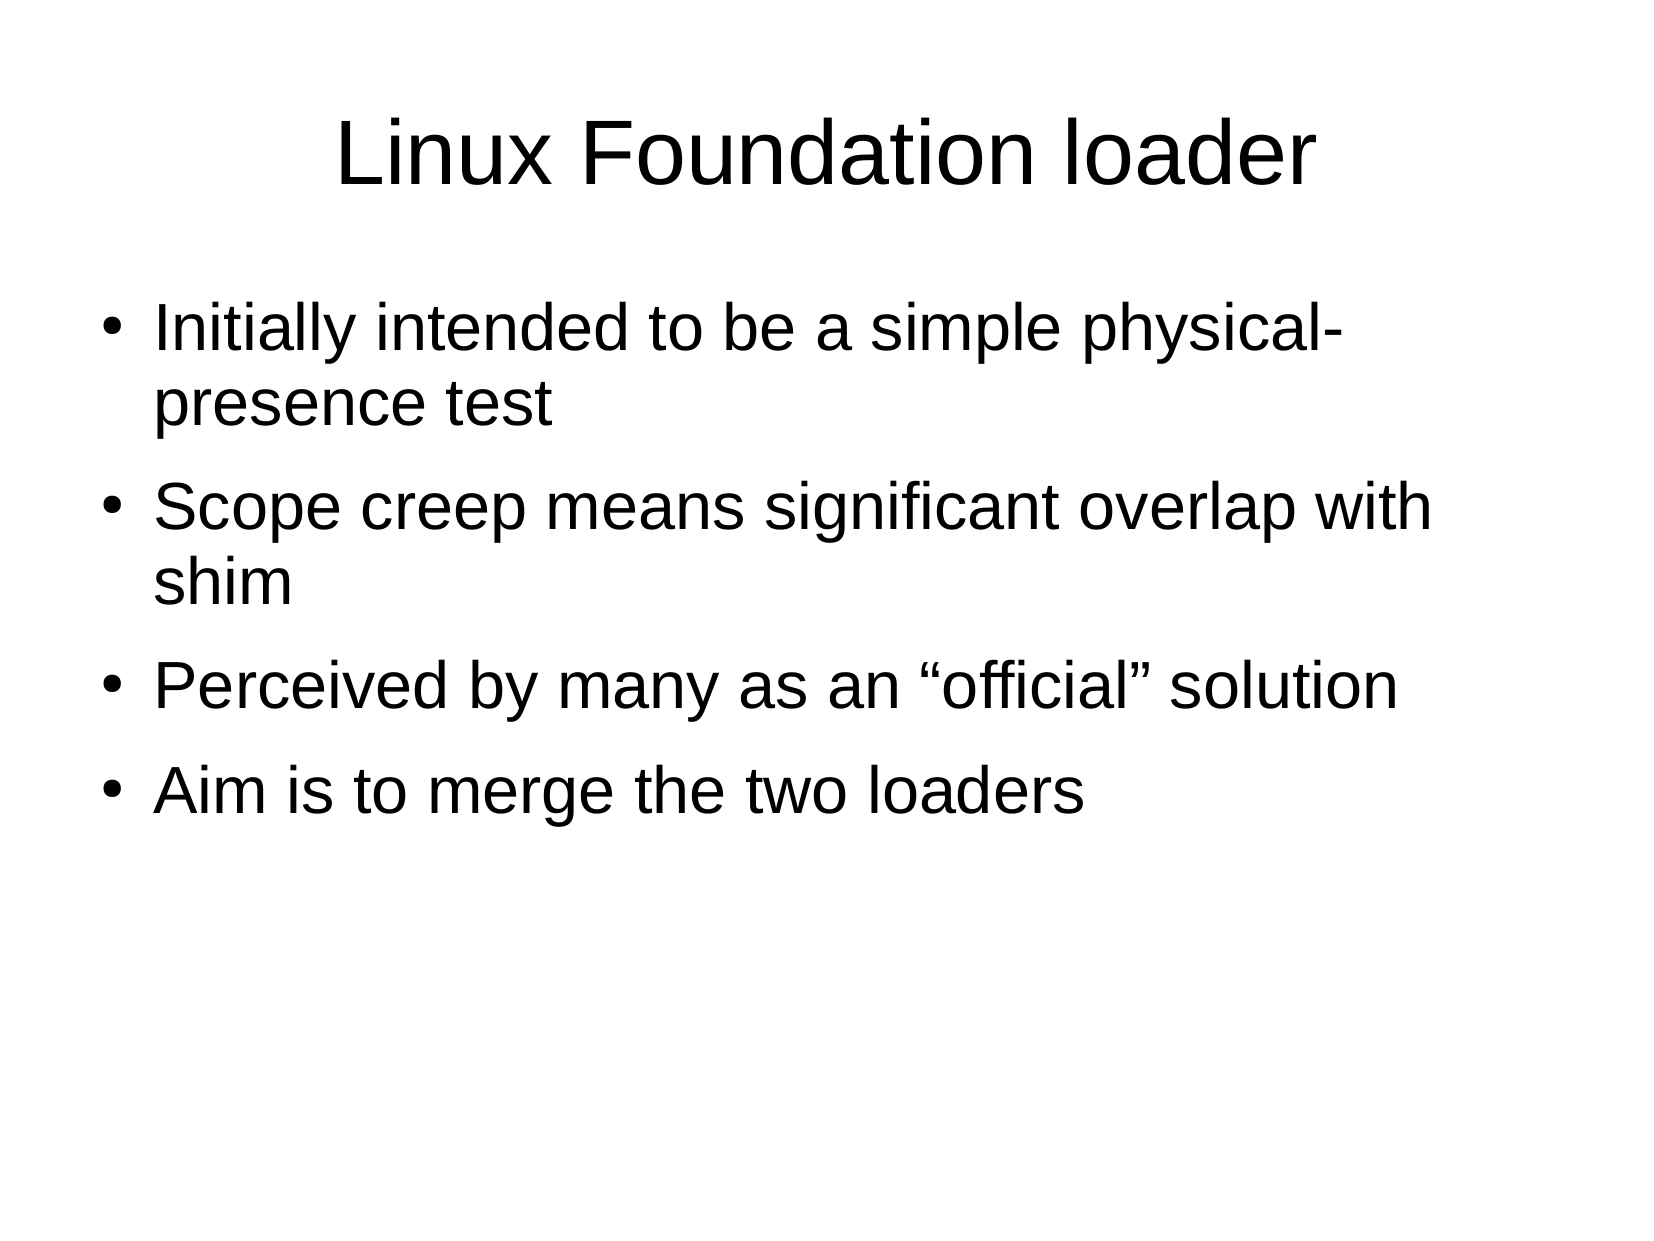

# Linux Foundation loader
Initially intended to be a simple physical-presence test
Scope creep means significant overlap with shim
Perceived by many as an “official” solution
Aim is to merge the two loaders